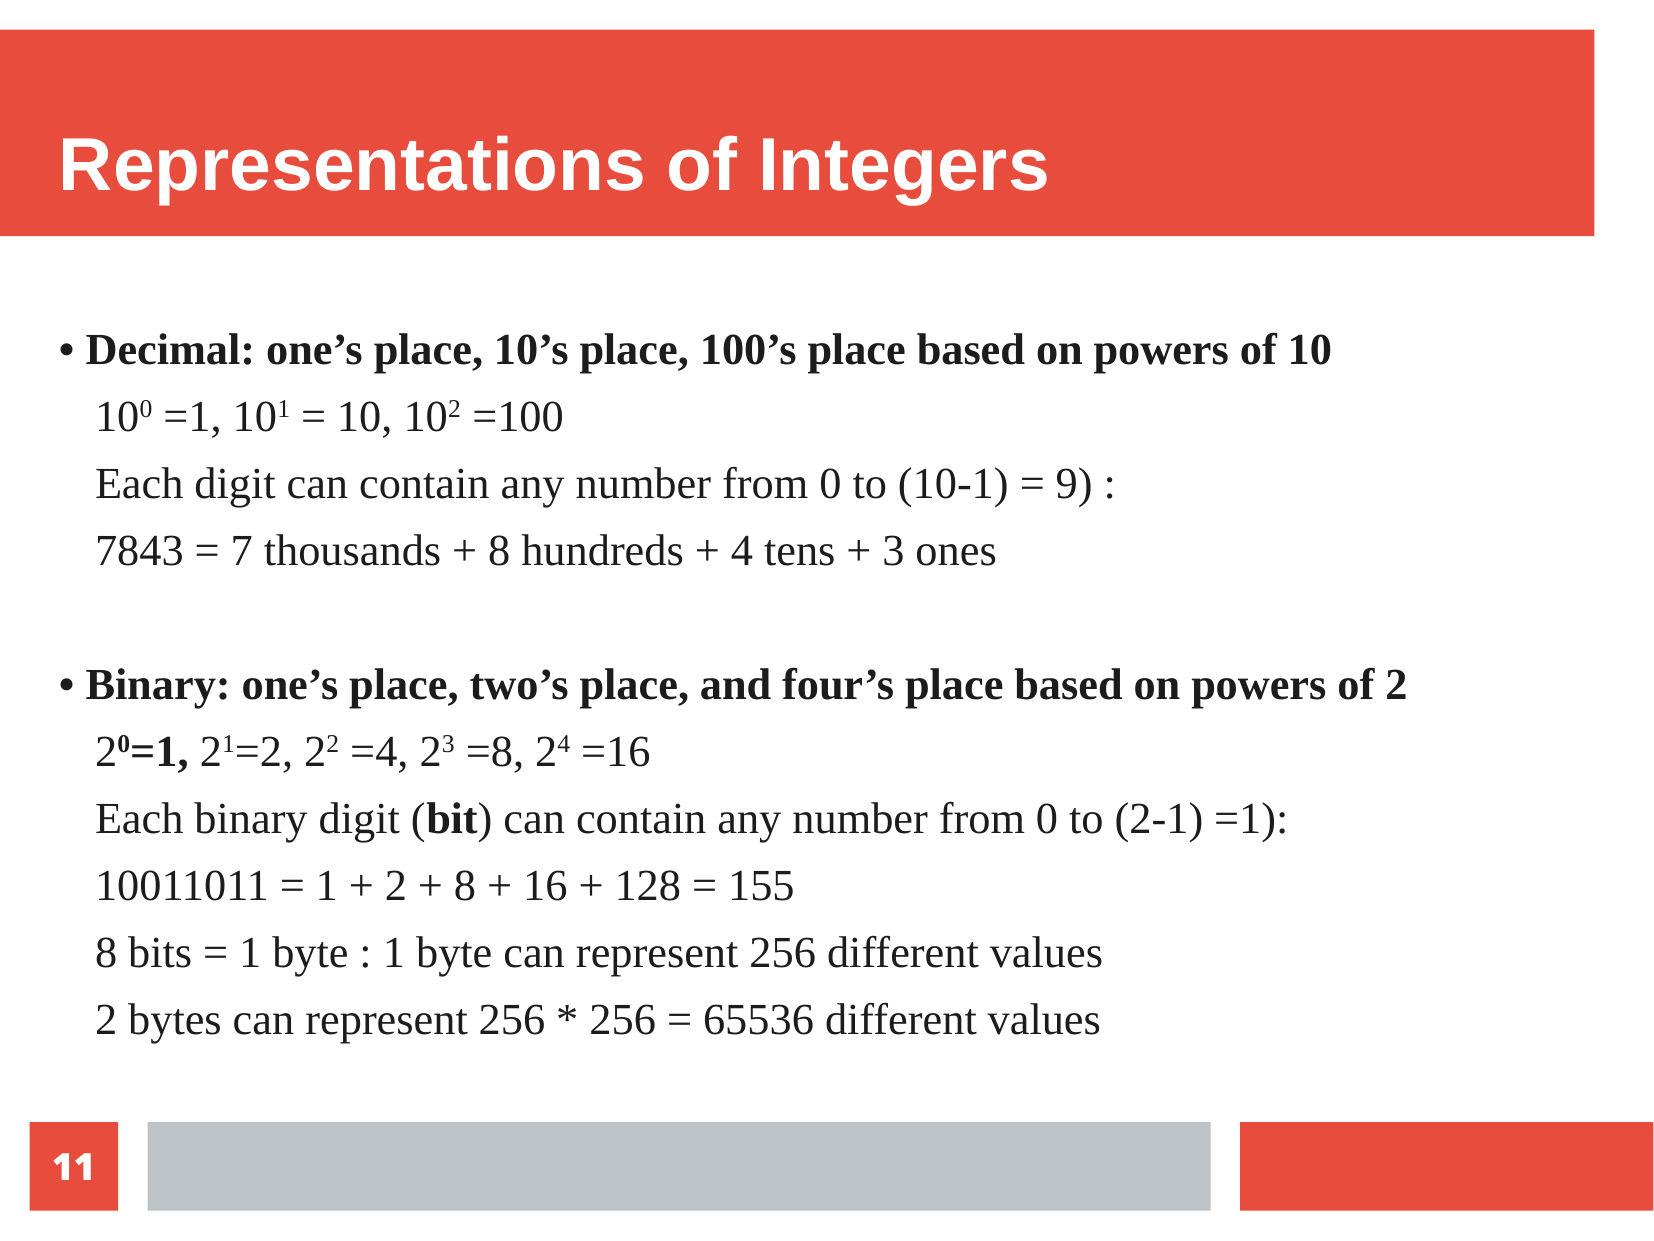

# Representations of Integers
• Decimal: one’s place, 10’s place, 100’s place based on powers of 10
100 =1, 101 = 10, 102 =100
Each digit can contain any number from 0 to (10-1) = 9) :
7843 = 7 thousands + 8 hundreds + 4 tens + 3 ones
• Binary: one’s place, two’s place, and four’s place based on powers of 2
20=1, 21=2, 22 =4, 23 =8, 24 =16
Each binary digit (bit) can contain any number from 0 to (2-1) =1):
10011011 = 1 + 2 + 8 + 16 + 128 = 155
8 bits = 1 byte : 1 byte can represent 256 different values
2 bytes can represent 256 * 256 = 65536 different values
11